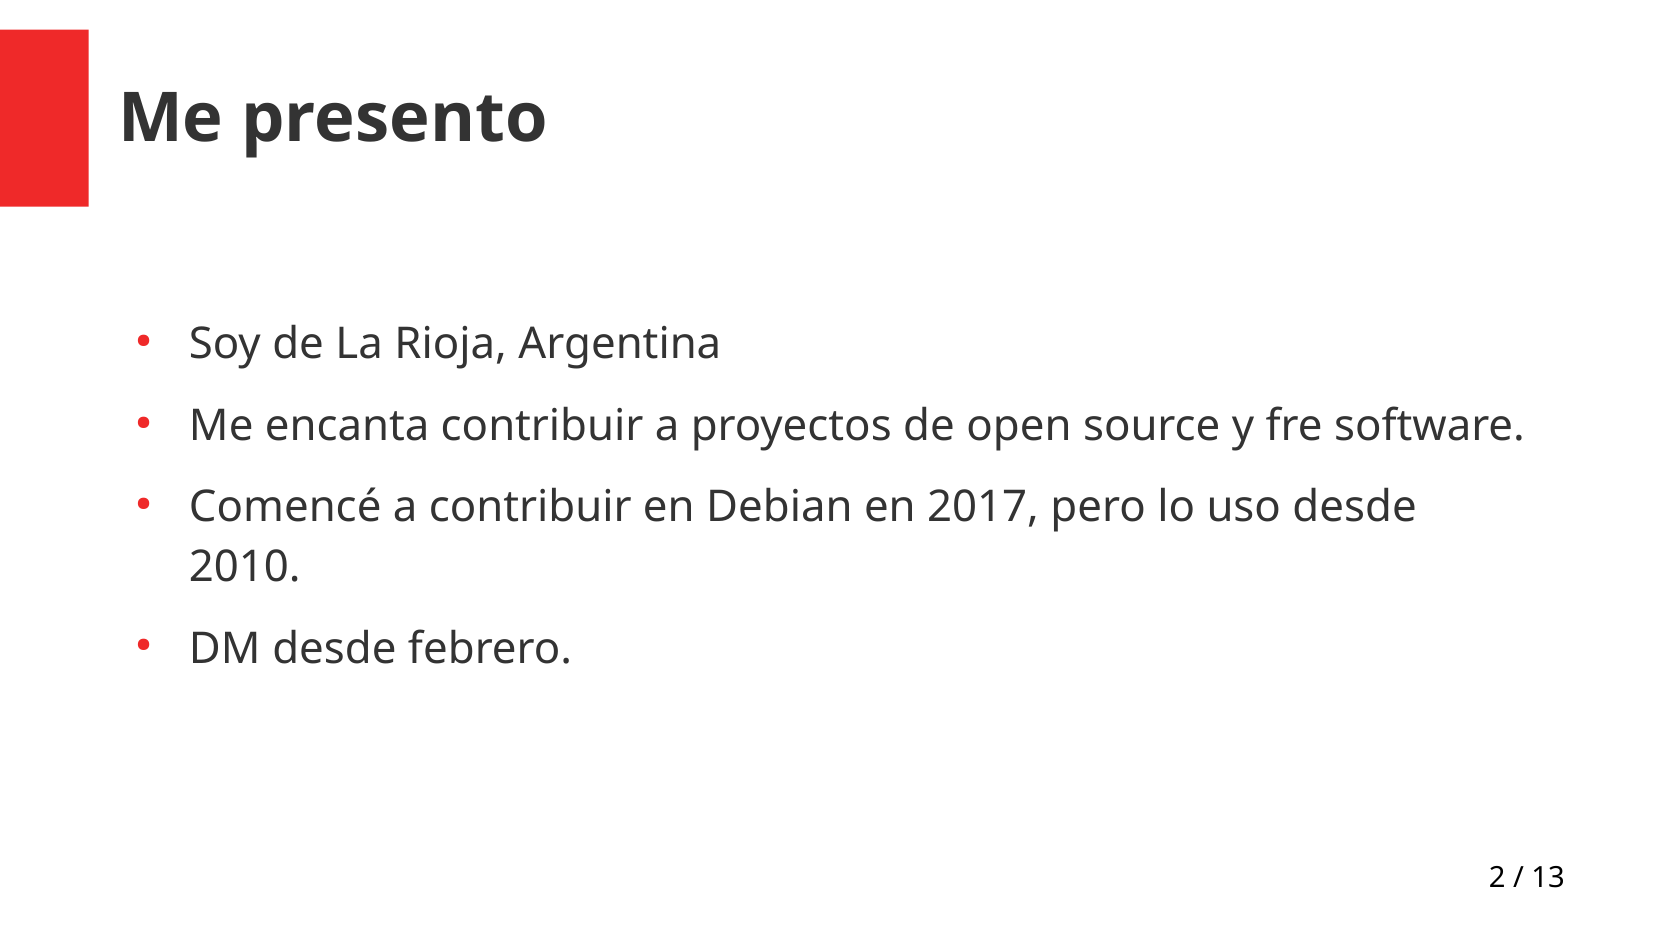

# Me presento
Soy de La Rioja, Argentina
Me encanta contribuir a proyectos de open source y fre software.
Comencé a contribuir en Debian en 2017, pero lo uso desde 2010.
DM desde febrero.
2